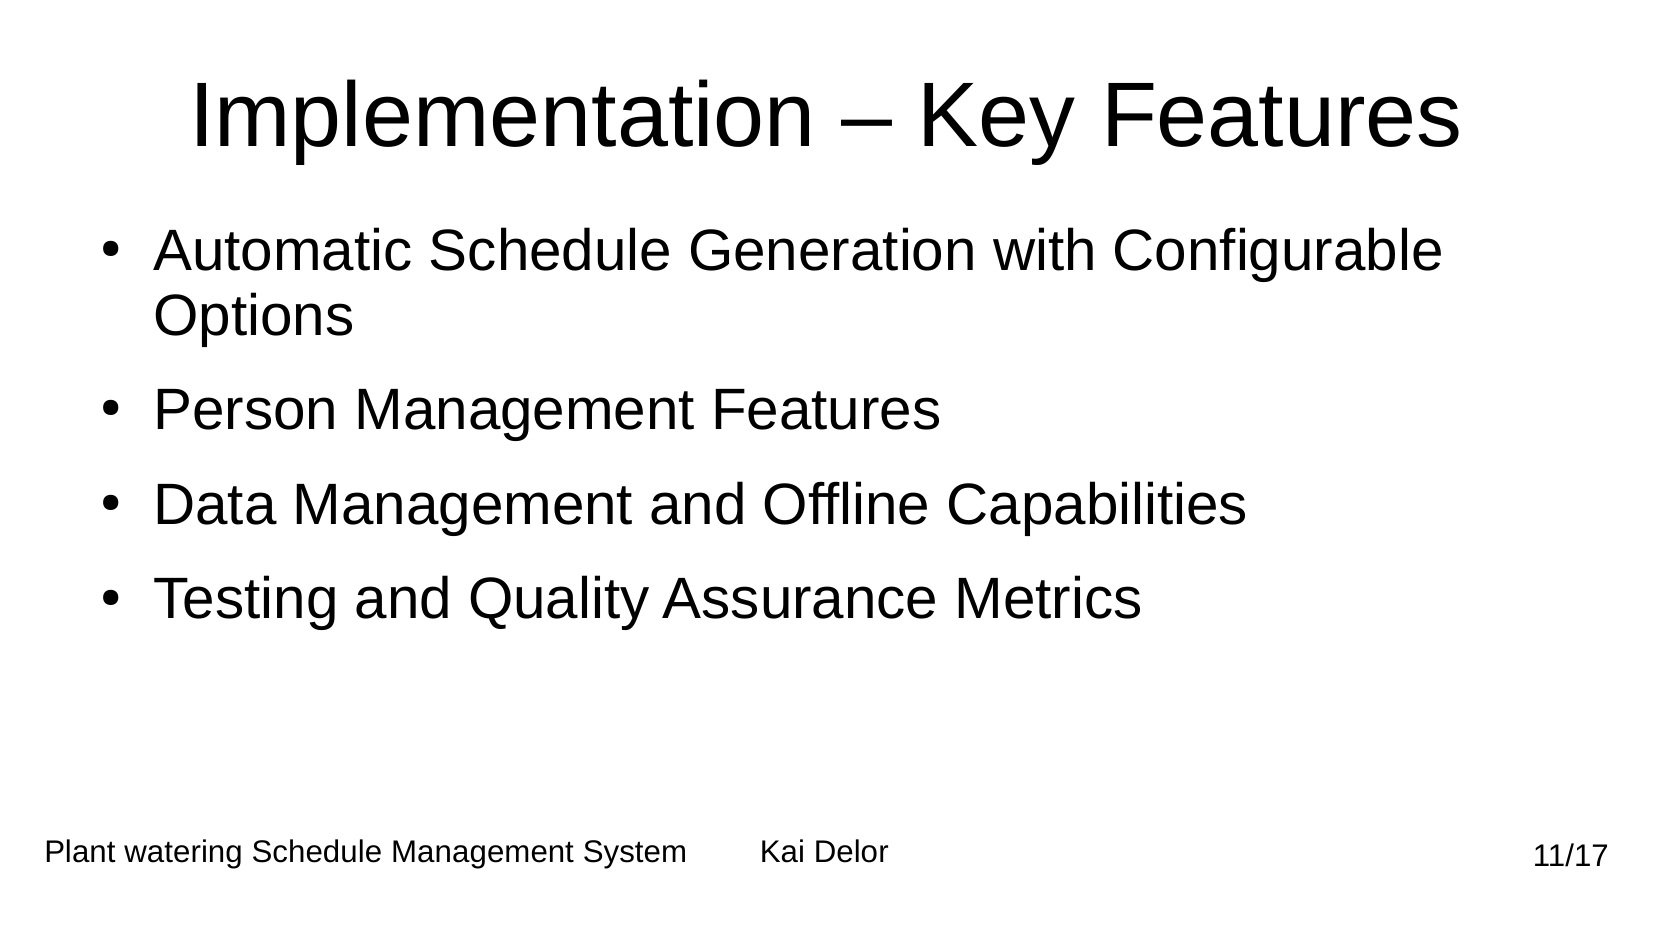

# Implementation – Key Features
Automatic Schedule Generation with Configurable Options
Person Management Features
Data Management and Offline Capabilities
Testing and Quality Assurance Metrics
Kai Delor
Plant watering Schedule Management System